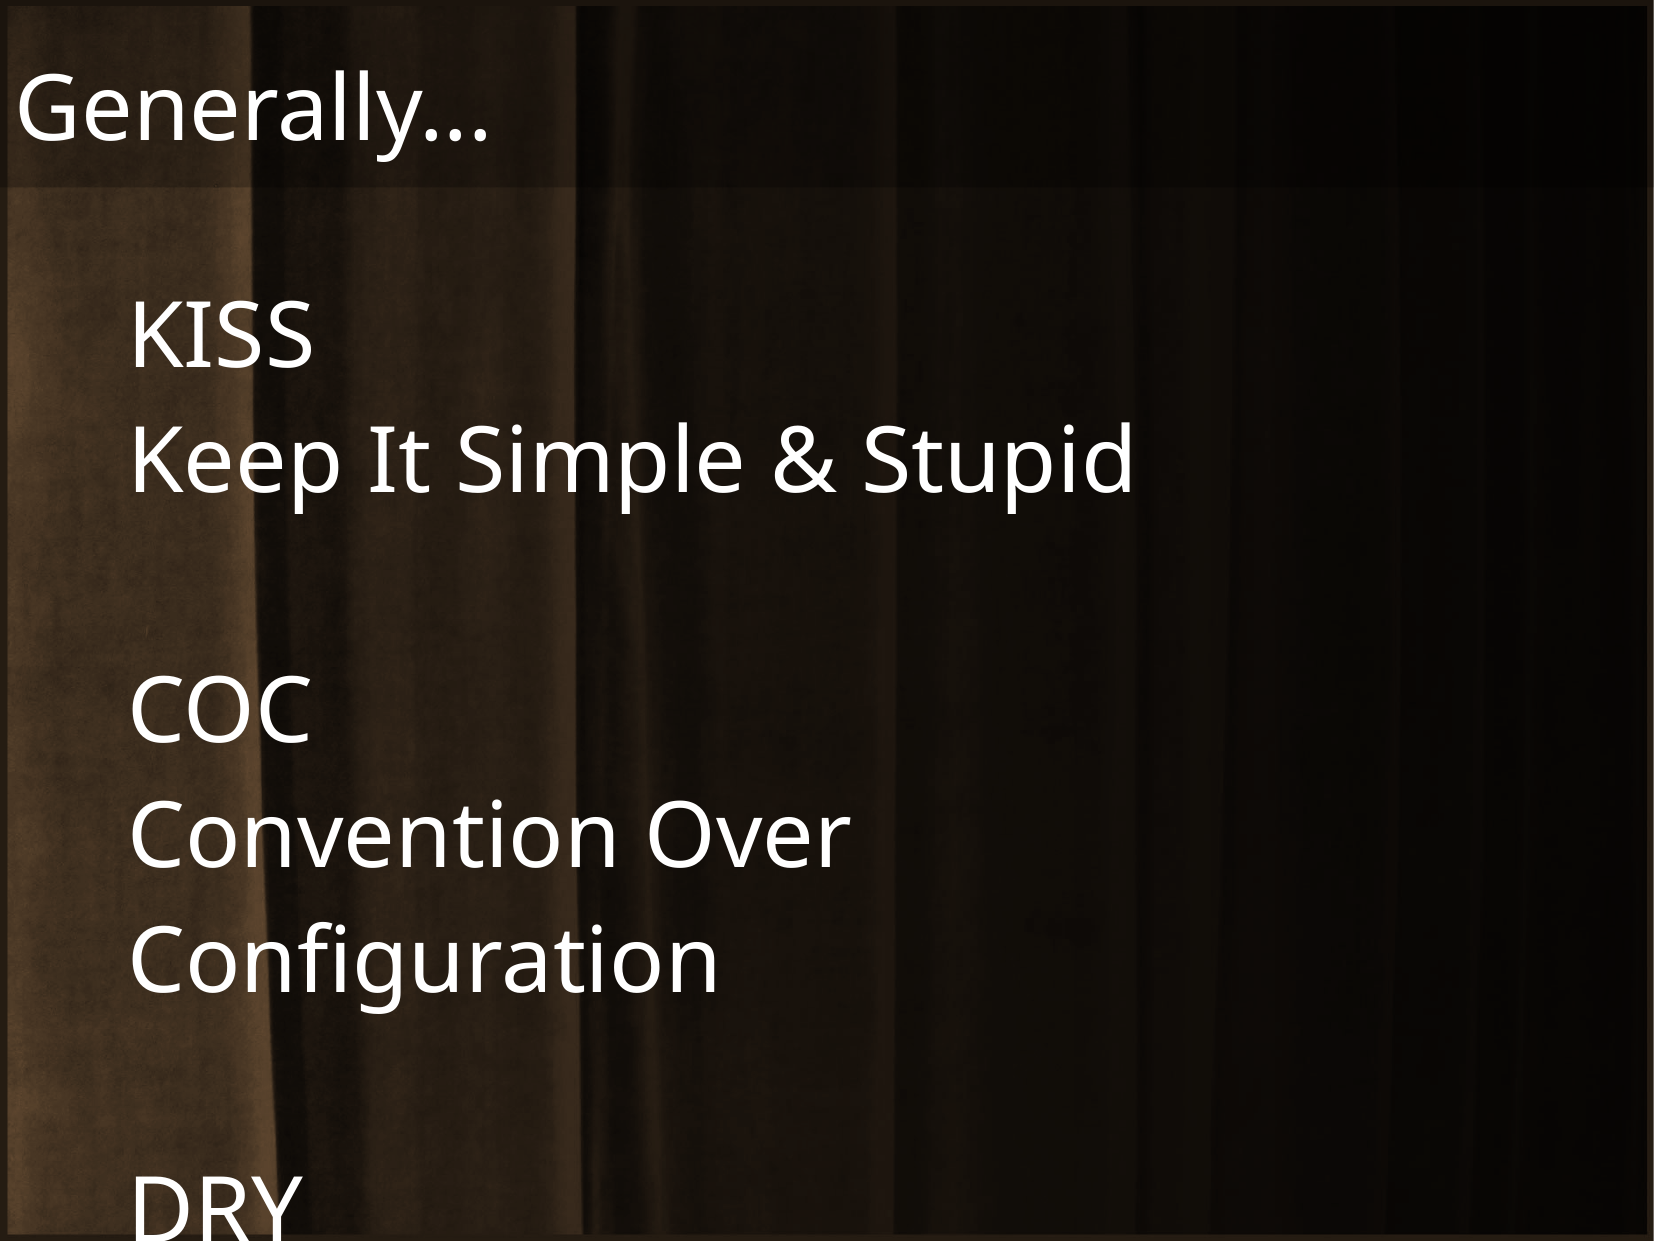

Generally...
KISS
Keep It Simple & Stupid
COC
Convention Over Configuration
DRY
Don't Repeat Yourself